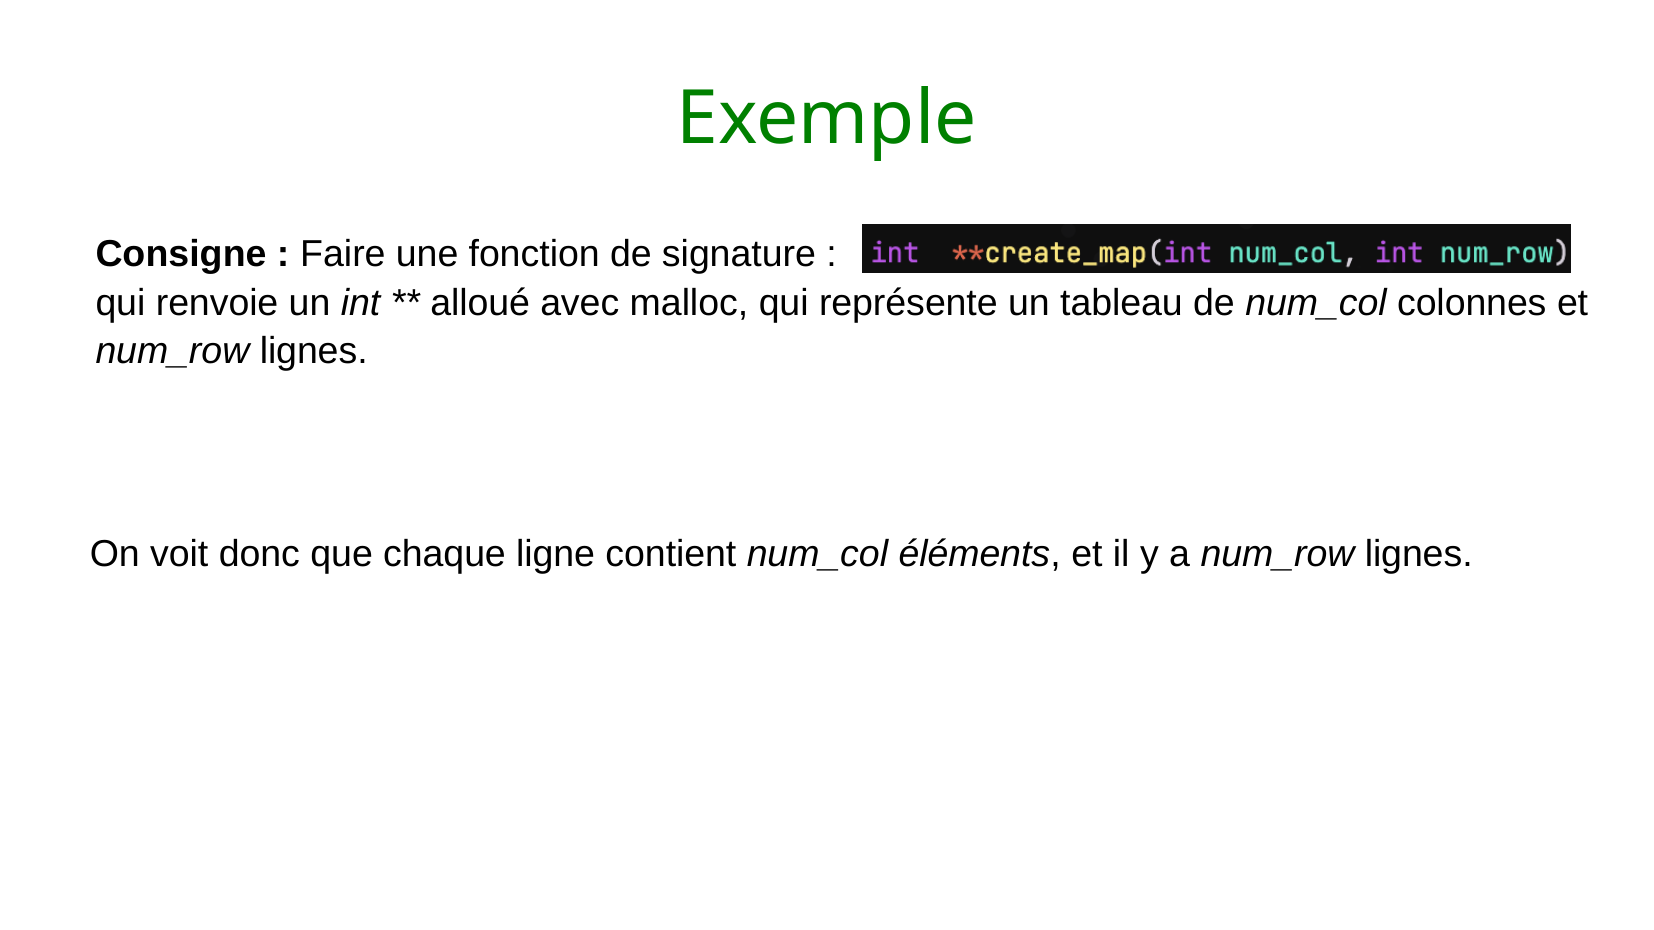

# Exemple
Consigne : Faire une fonction de signature :
qui renvoie un int ** alloué avec malloc, qui représente un tableau de num_col colonnes et num_row lignes.
On voit donc que chaque ligne contient num_col éléments, et il y a num_row lignes.